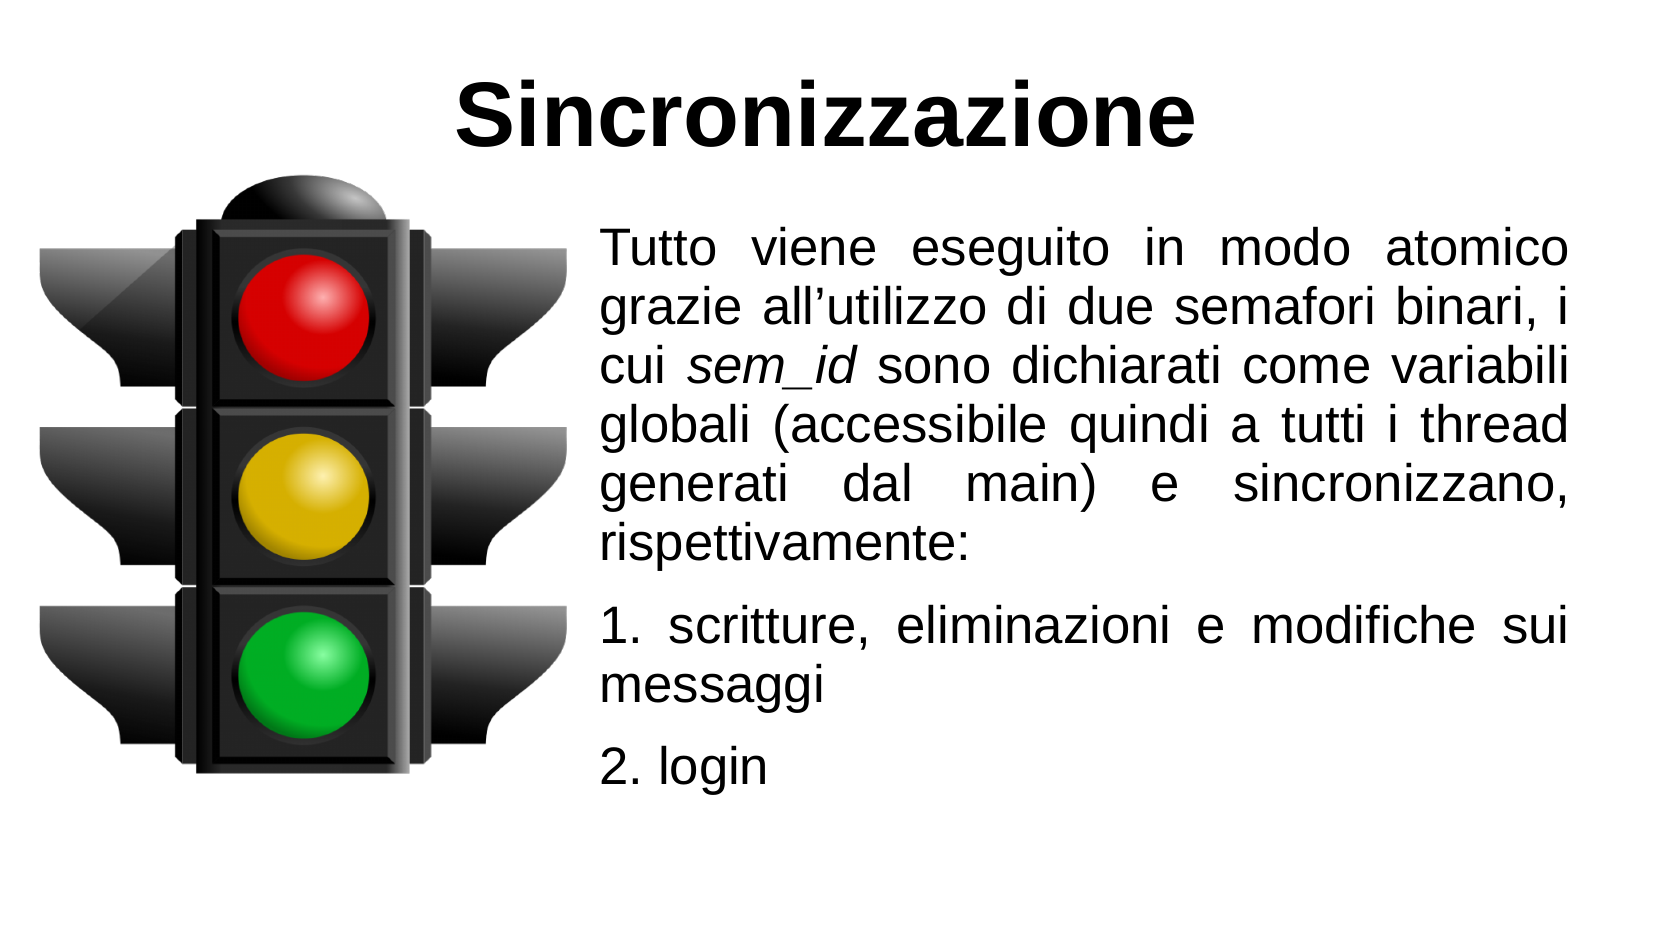

# Sincronizzazione
Tutto viene eseguito in modo atomico grazie all’utilizzo di due semafori binari, i cui sem_id sono dichiarati come variabili globali (accessibile quindi a tutti i thread generati dal main) e sincronizzano, rispettivamente:
1. scritture, eliminazioni e modifiche sui messaggi
2. login